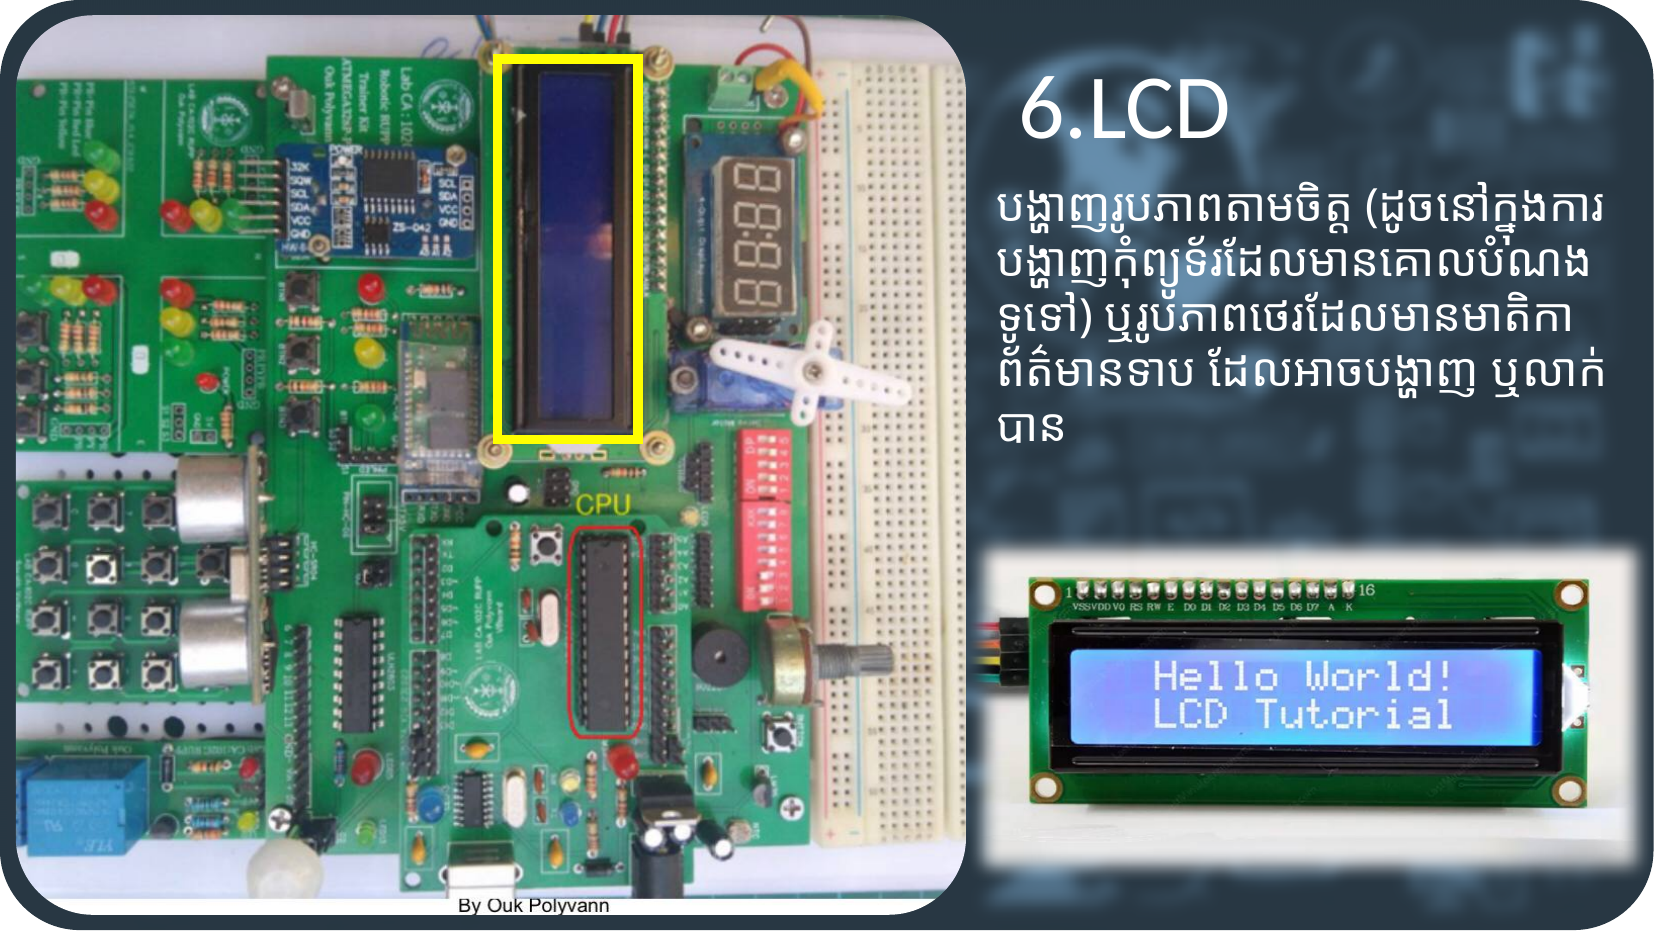

6.LCD
បង្ហាញរូបភាពតាមចិត្ត (ដូចនៅក្នុងការបង្ហាញកុំព្យូទ័រដែលមានគោលបំណងទូទៅ) ឬរូបភាពថេរដែលមានមាតិកាព័ត៌មានទាប ដែលអាចបង្ហាញ ឬលាក់បាន
This Photo by Unknown Author is licensed under CC BY